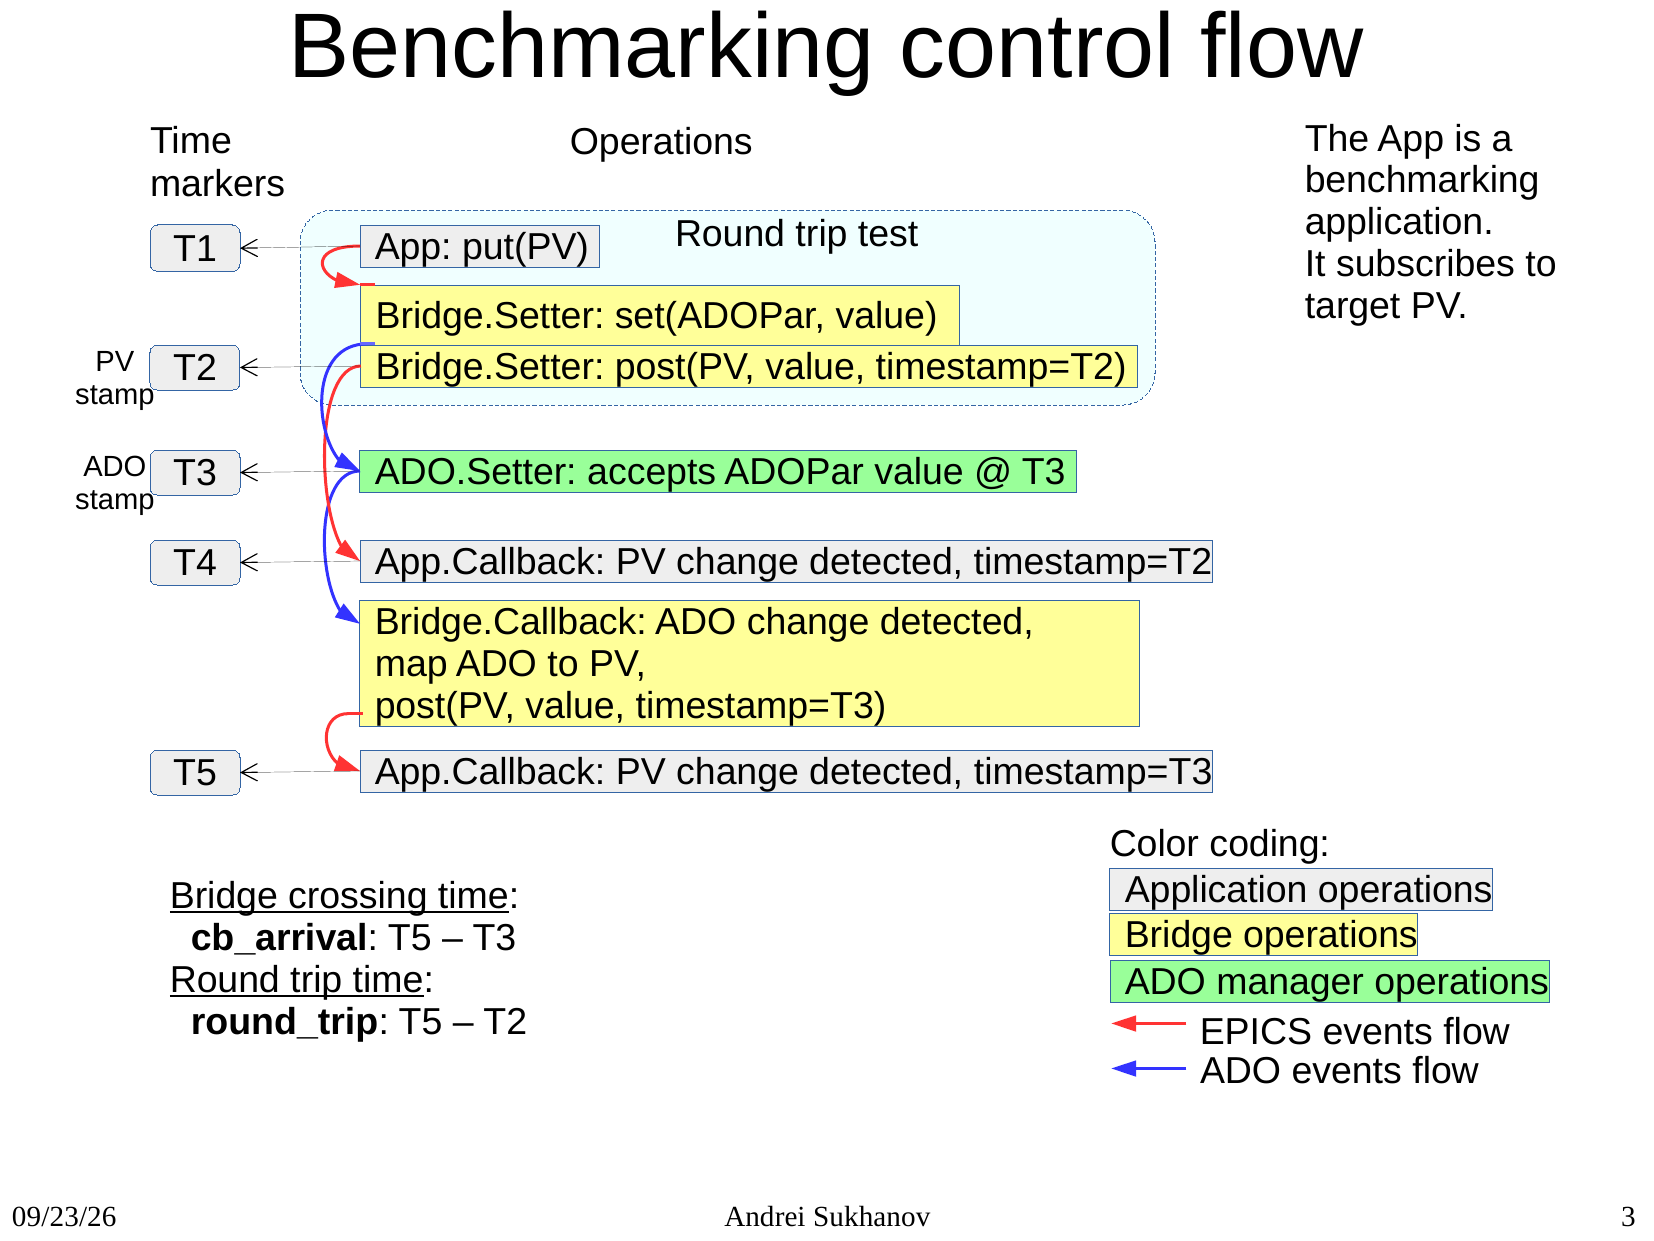

# Benchmarking control flow
The App is a benchmarking application.
It subscribes to target PV.
Time
markers
Operations
Round trip test
T1
App: put(PV)
Bridge.Setter: set(ADOPar, value)
PV
stamp
T2
Bridge.Setter: post(PV, value, timestamp=T2)
ADO
stamp
T3
ADO.Setter: accepts ADOPar value @ T3
T4
App.Callback: PV change detected, timestamp=T2
Bridge.Callback: ADO change detected,
map ADO to PV,
post(PV, value, timestamp=T3)
T5
App.Callback: PV change detected, timestamp=T3
Color coding:
Bridge crossing time:
 cb_arrival: T5 – T3
Round trip time:
 round_trip: T5 – T2
Application operations
Bridge operations
ADO manager operations
EPICS events flow
ADO events flow
Andrei Sukhanov
3